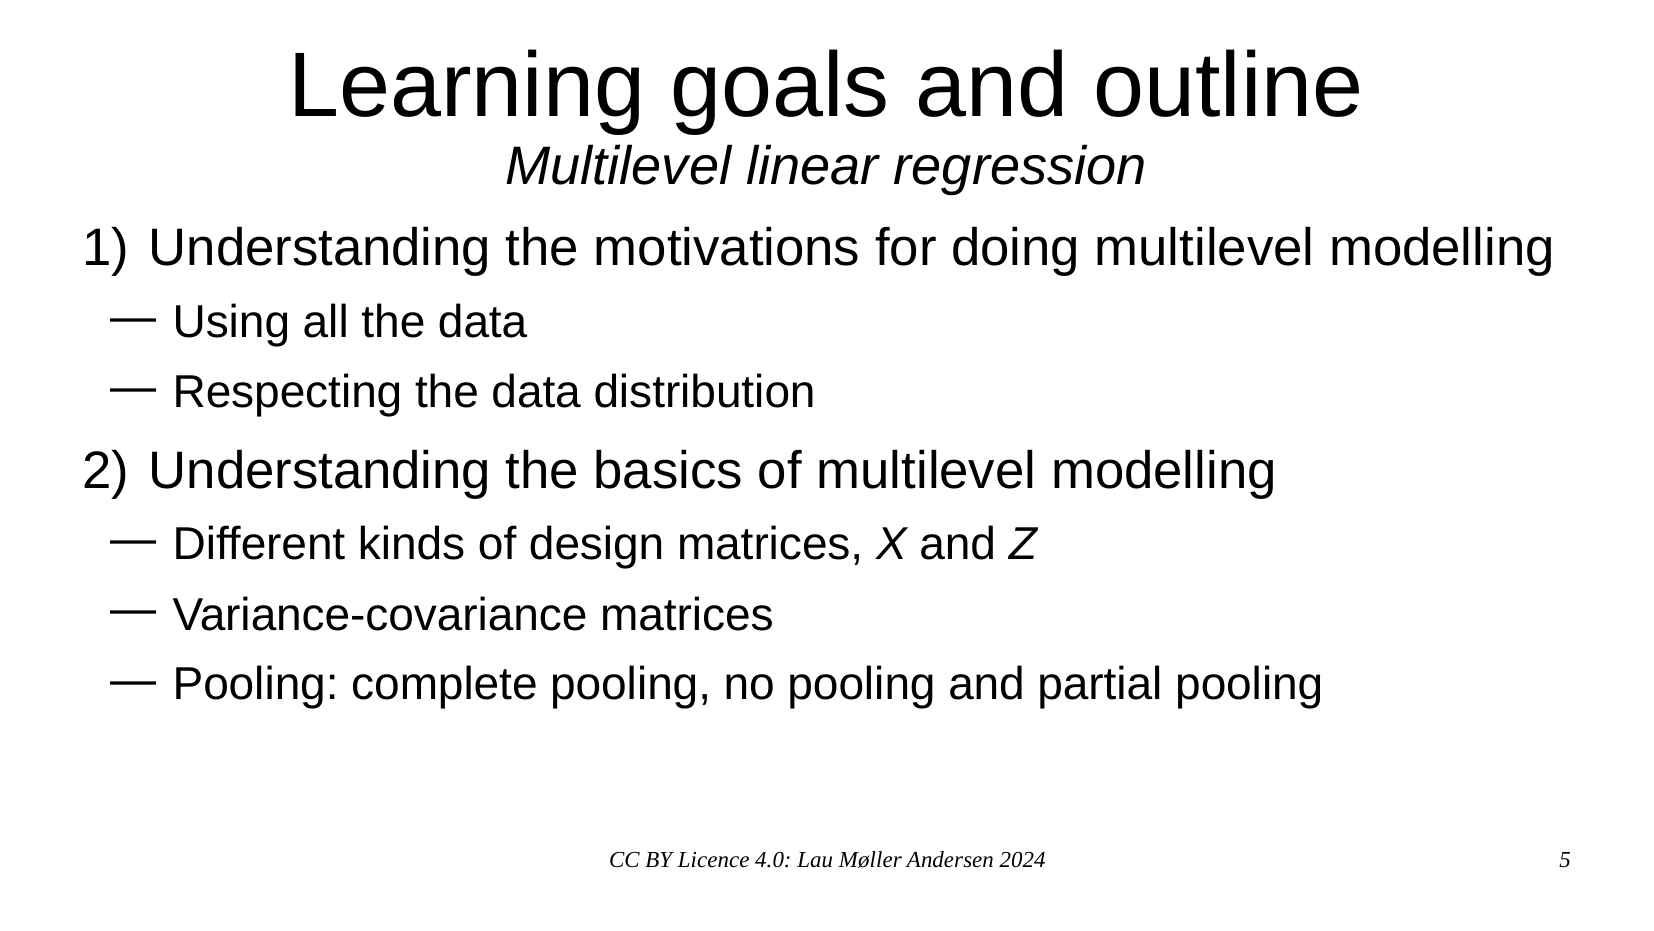

# Learning goals and outline Multilevel linear regression
 Understanding the motivations for doing multilevel modelling
 Using all the data
 Respecting the data distribution
 Understanding the basics of multilevel modelling
 Different kinds of design matrices, X and Z
 Variance-covariance matrices
 Pooling: complete pooling, no pooling and partial pooling
CC BY Licence 4.0: Lau Møller Andersen 2024
5